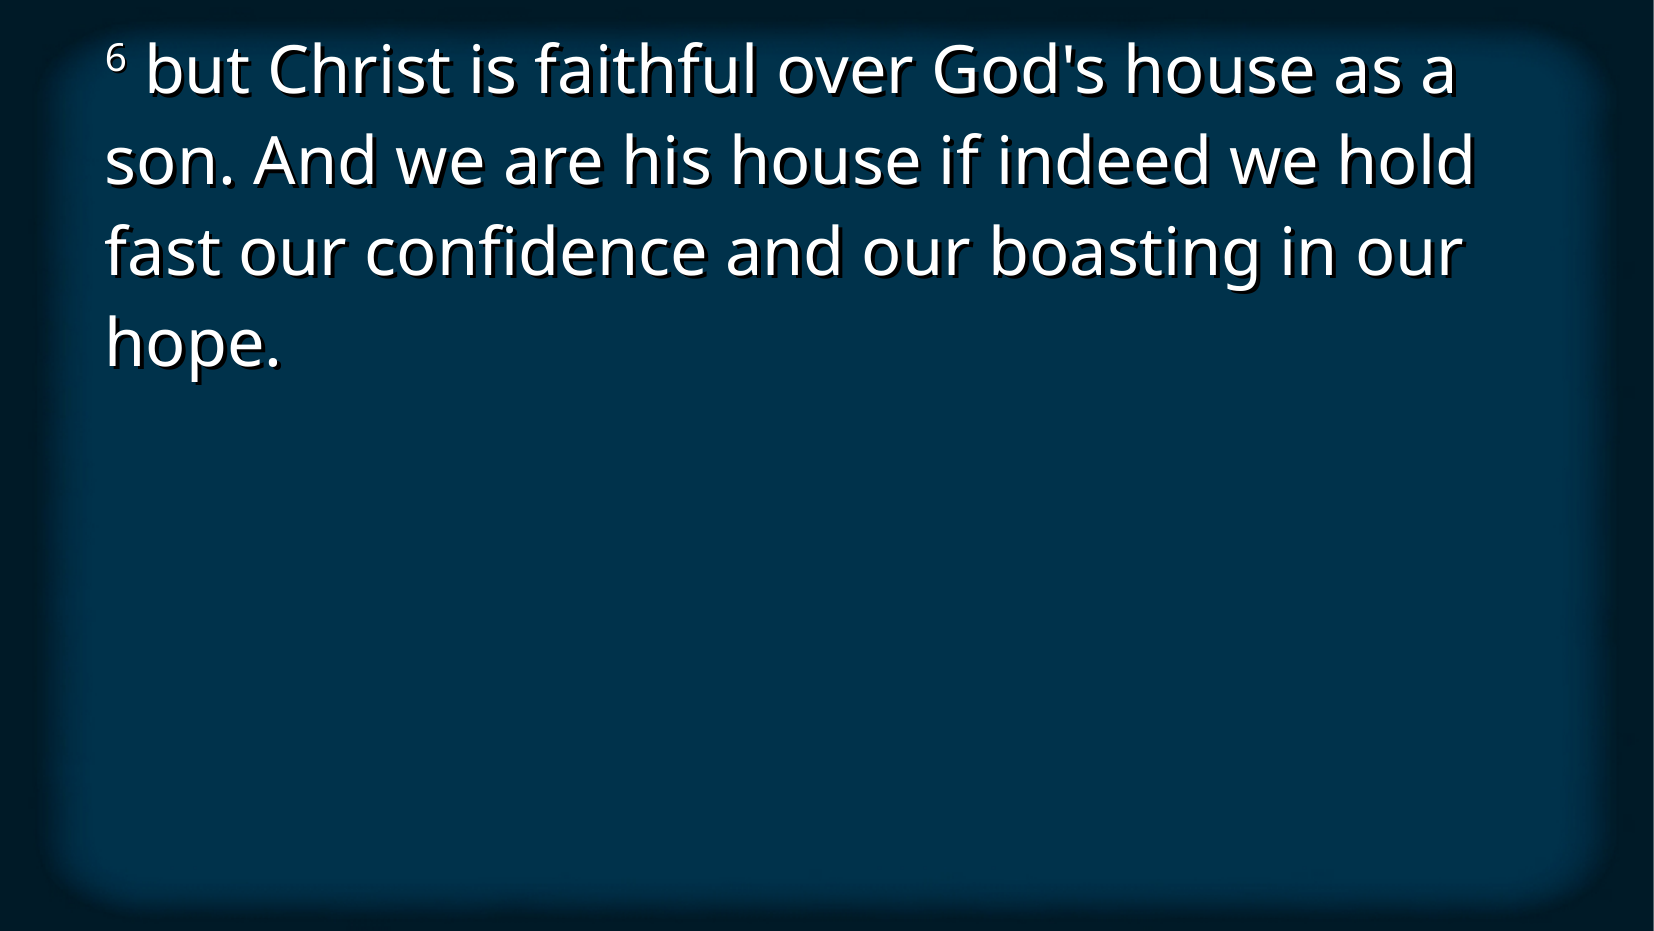

6 but Christ is faithful over God's house as a son. And we are his house if indeed we hold fast our confidence and our boasting in our hope.